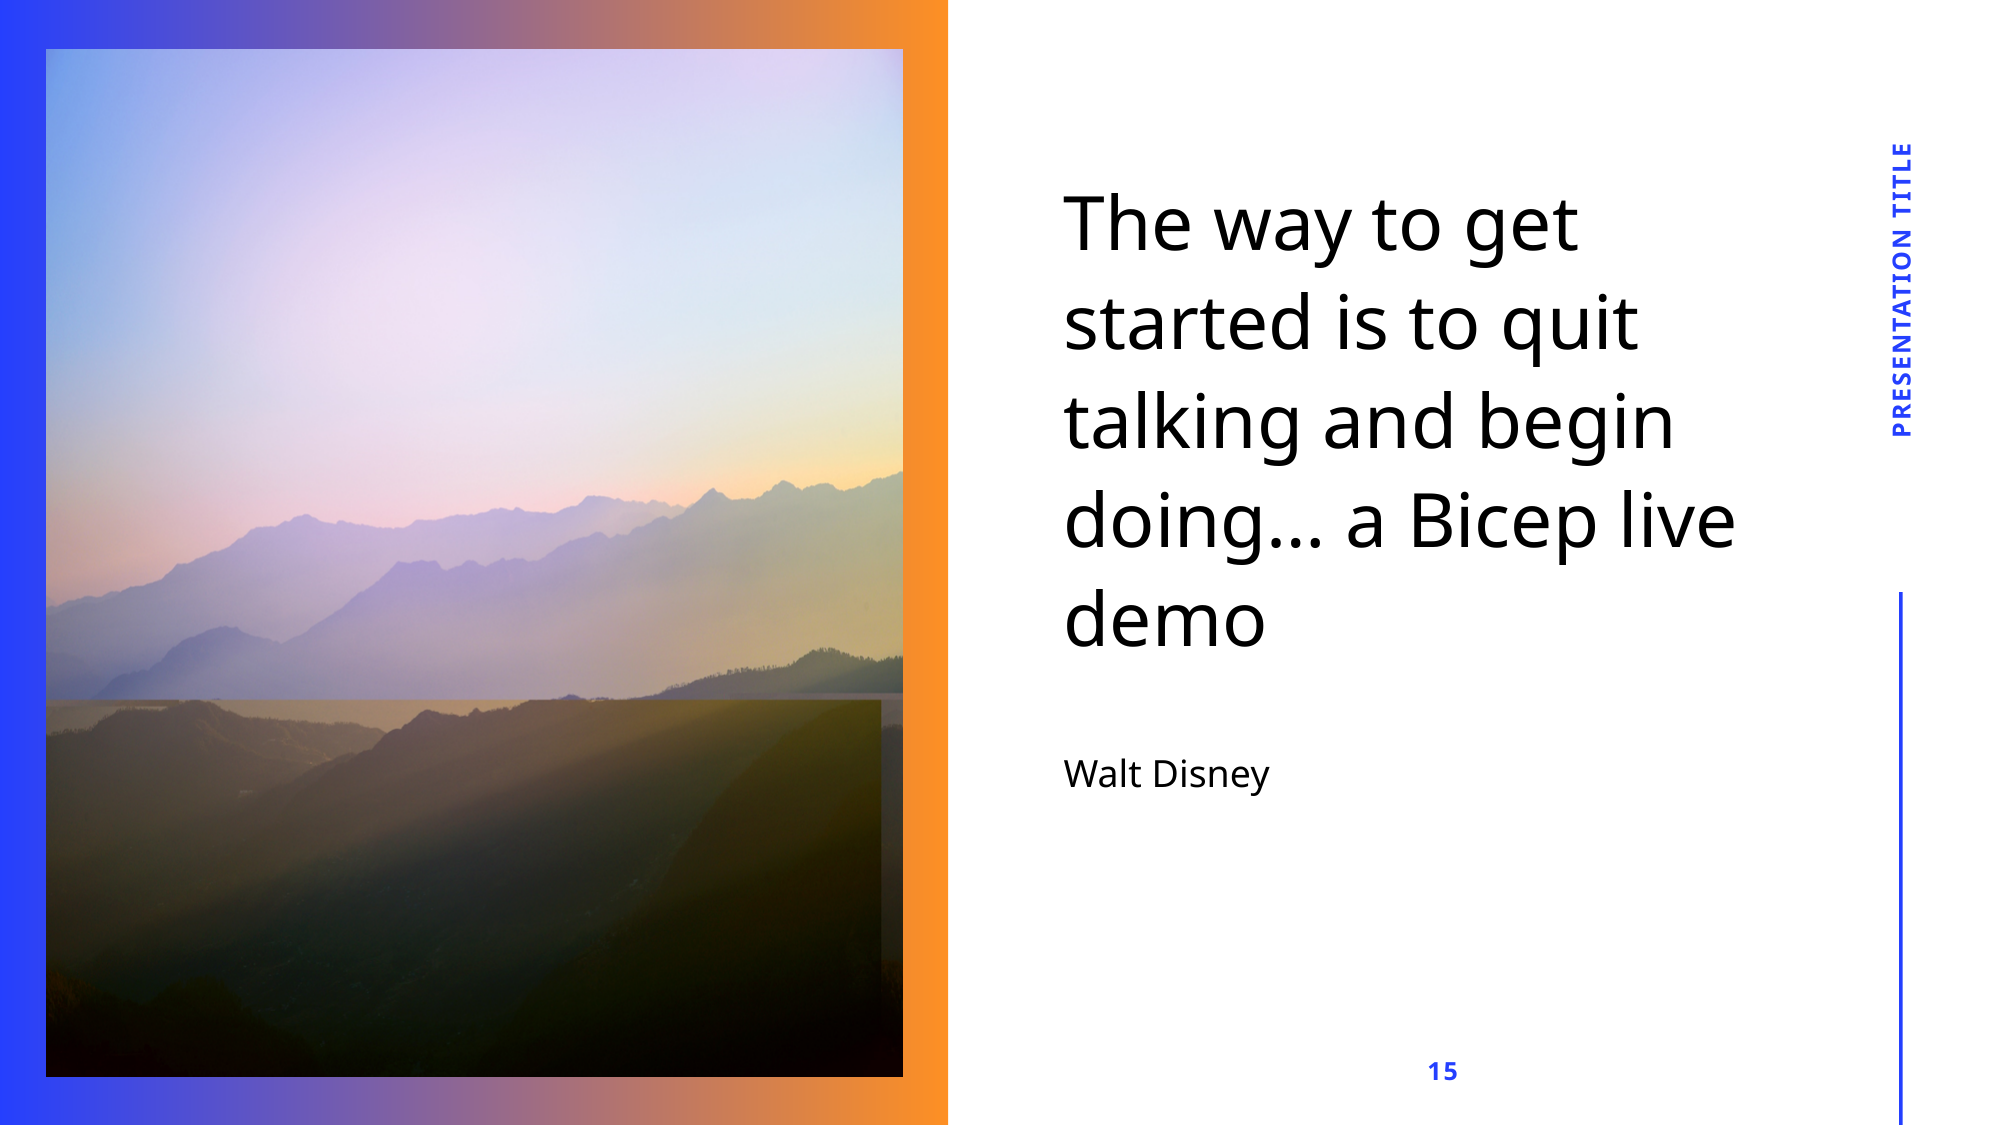

# The way to get started is to quit talking and begin doing… a Bicep live demo
Presentation Title
Walt Disney